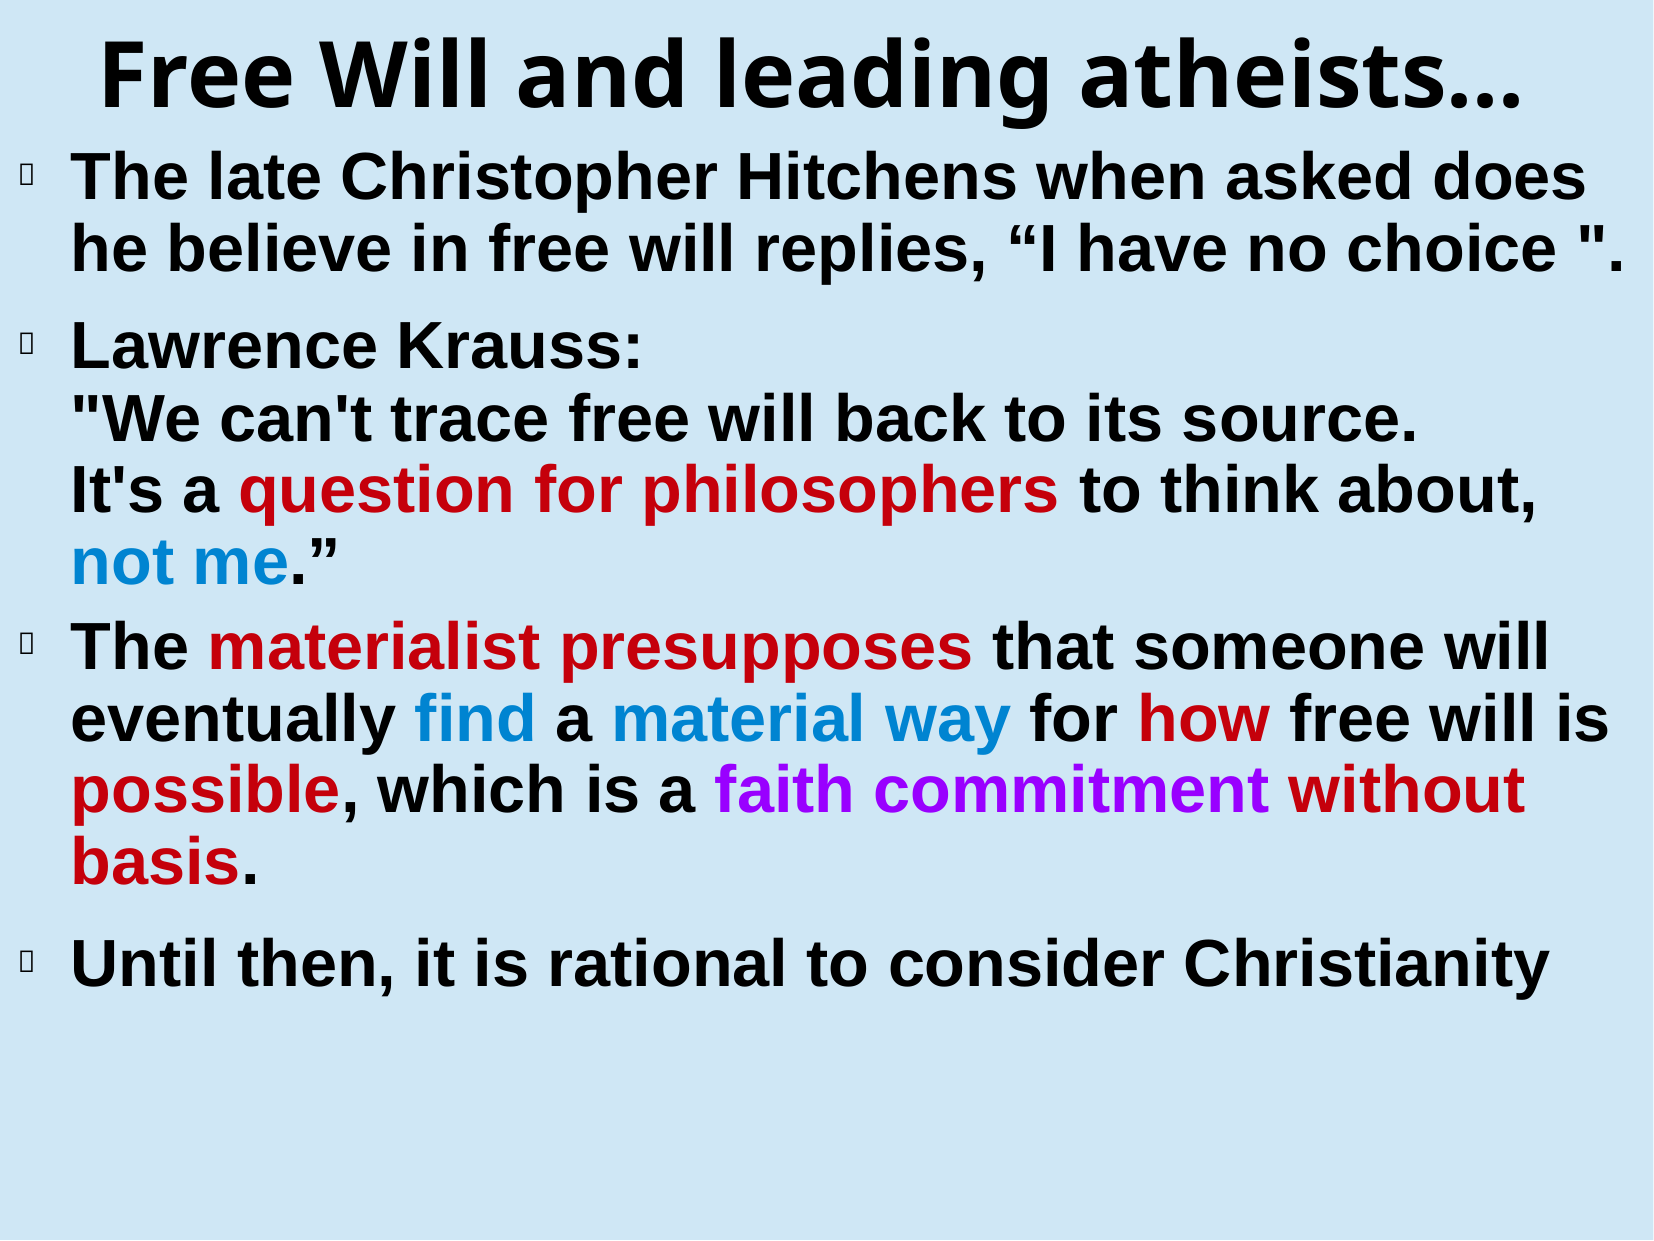

# Free Will and leading atheists...
The late Christopher Hitchens when asked does he believe in free will replies, “I have no choice ".
Lawrence Krauss:
"We can't trace free will back to its source.
It's a question for philosophers to think about, not me.”
The materialist presupposes that someone will eventually find a material way for how free will is possible, which is a faith commitment without basis.
Until then, it is rational to consider Christianity